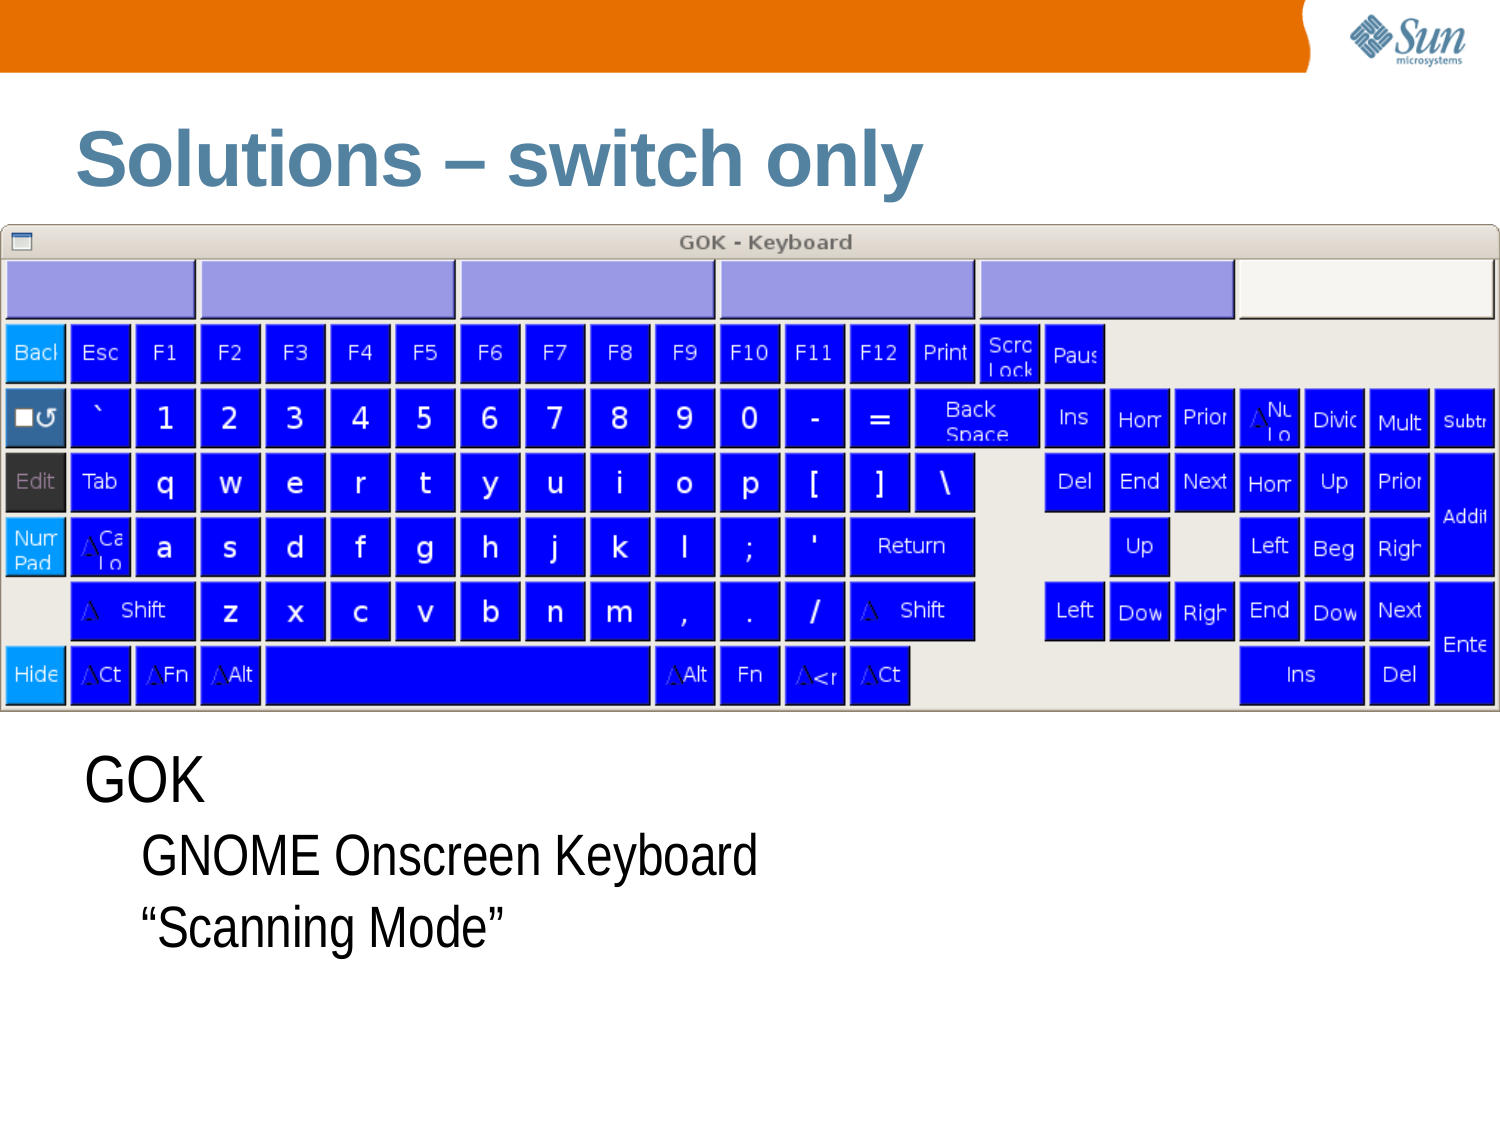

# Solutions – switch only
GOK
GNOME Onscreen Keyboard
“Scanning Mode”